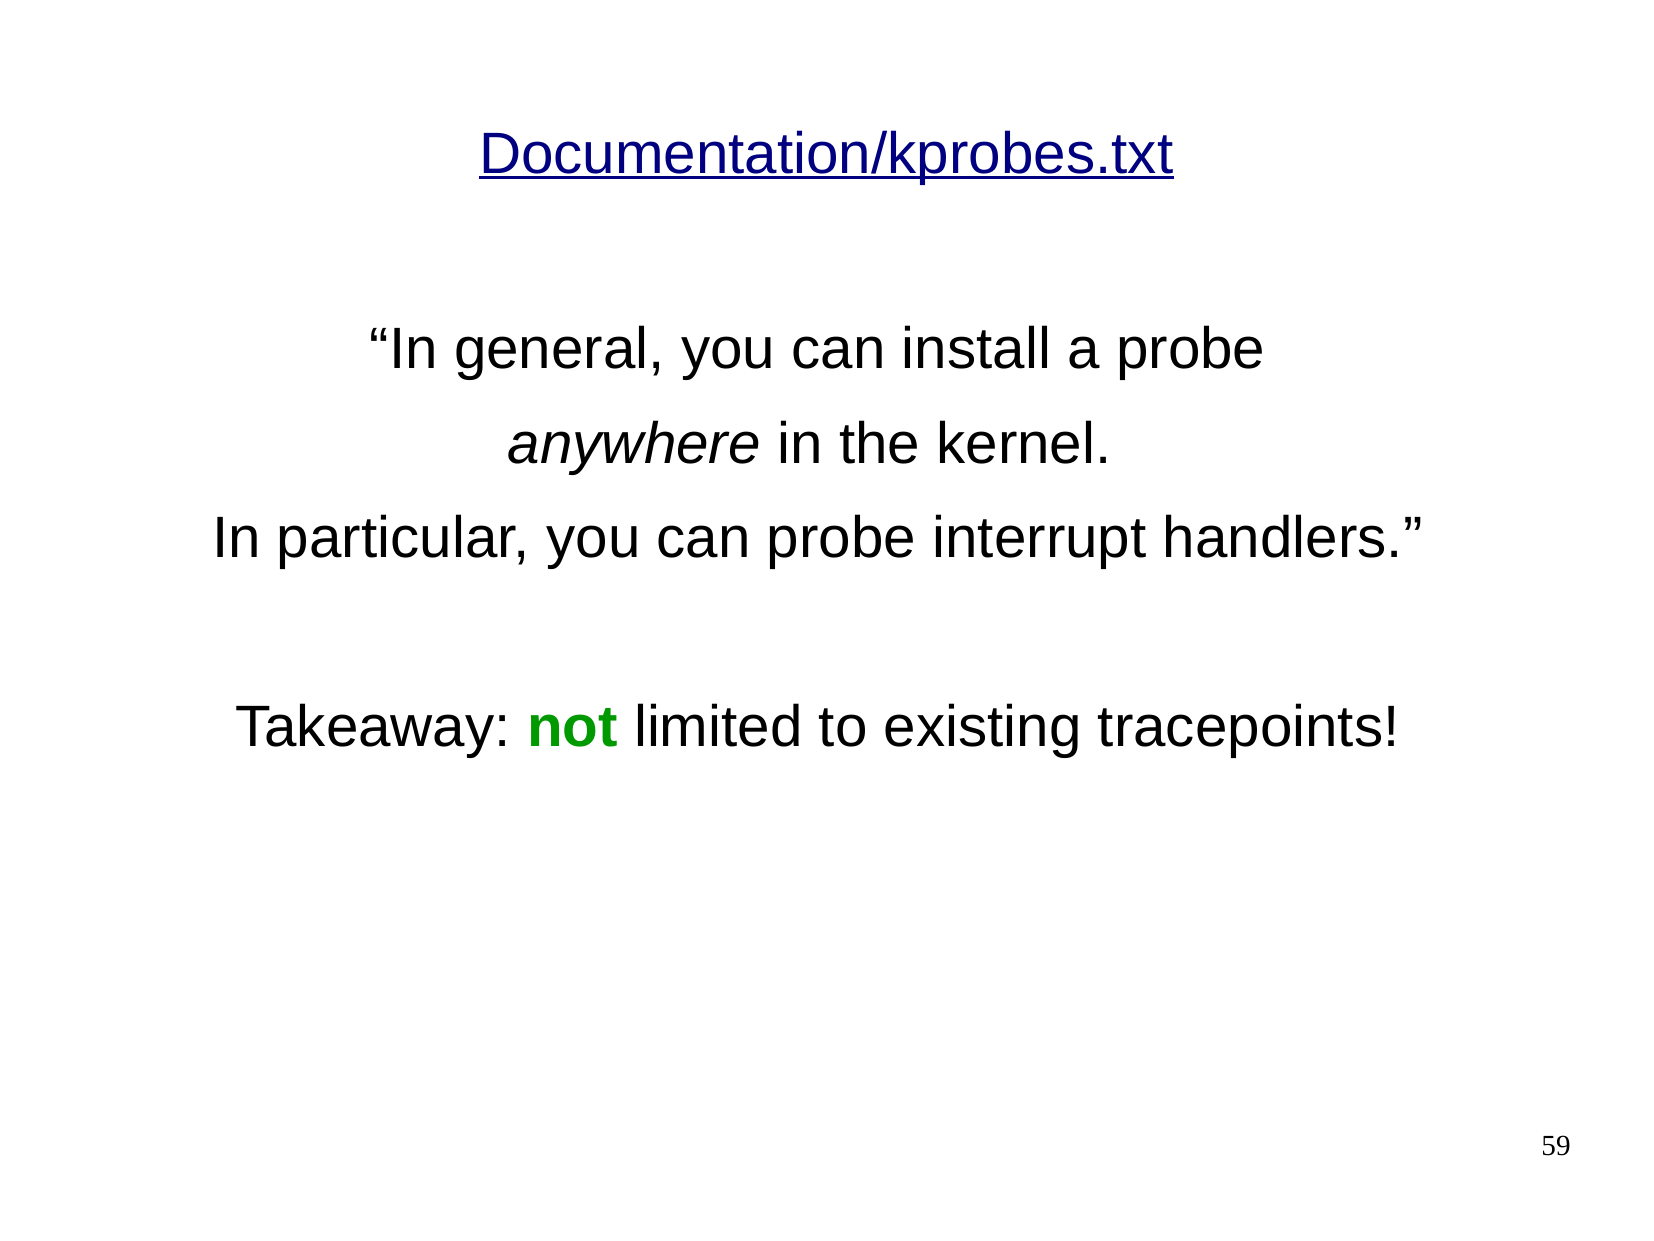

# Documentation/kprobes.txt
“In general, you can install a probe
 anywhere in the kernel.
In particular, you can probe interrupt handlers.”
Takeaway: not limited to existing tracepoints!
59